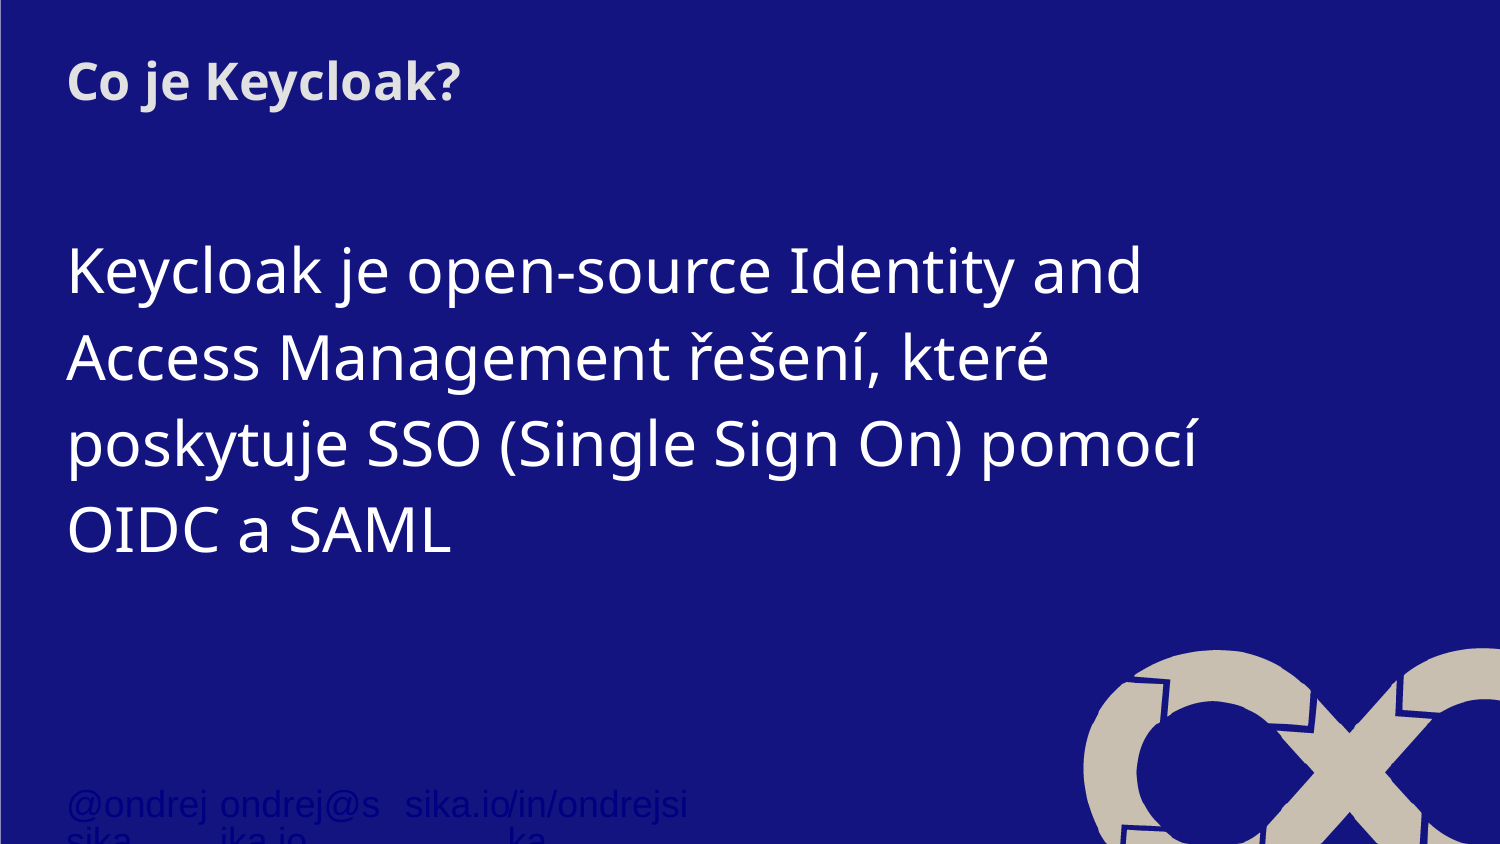

# Co je Keycloak?
Keycloak je open-source Identity and Access Management řešení, které poskytuje SSO (Single Sign On) pomocí OIDC a SAML